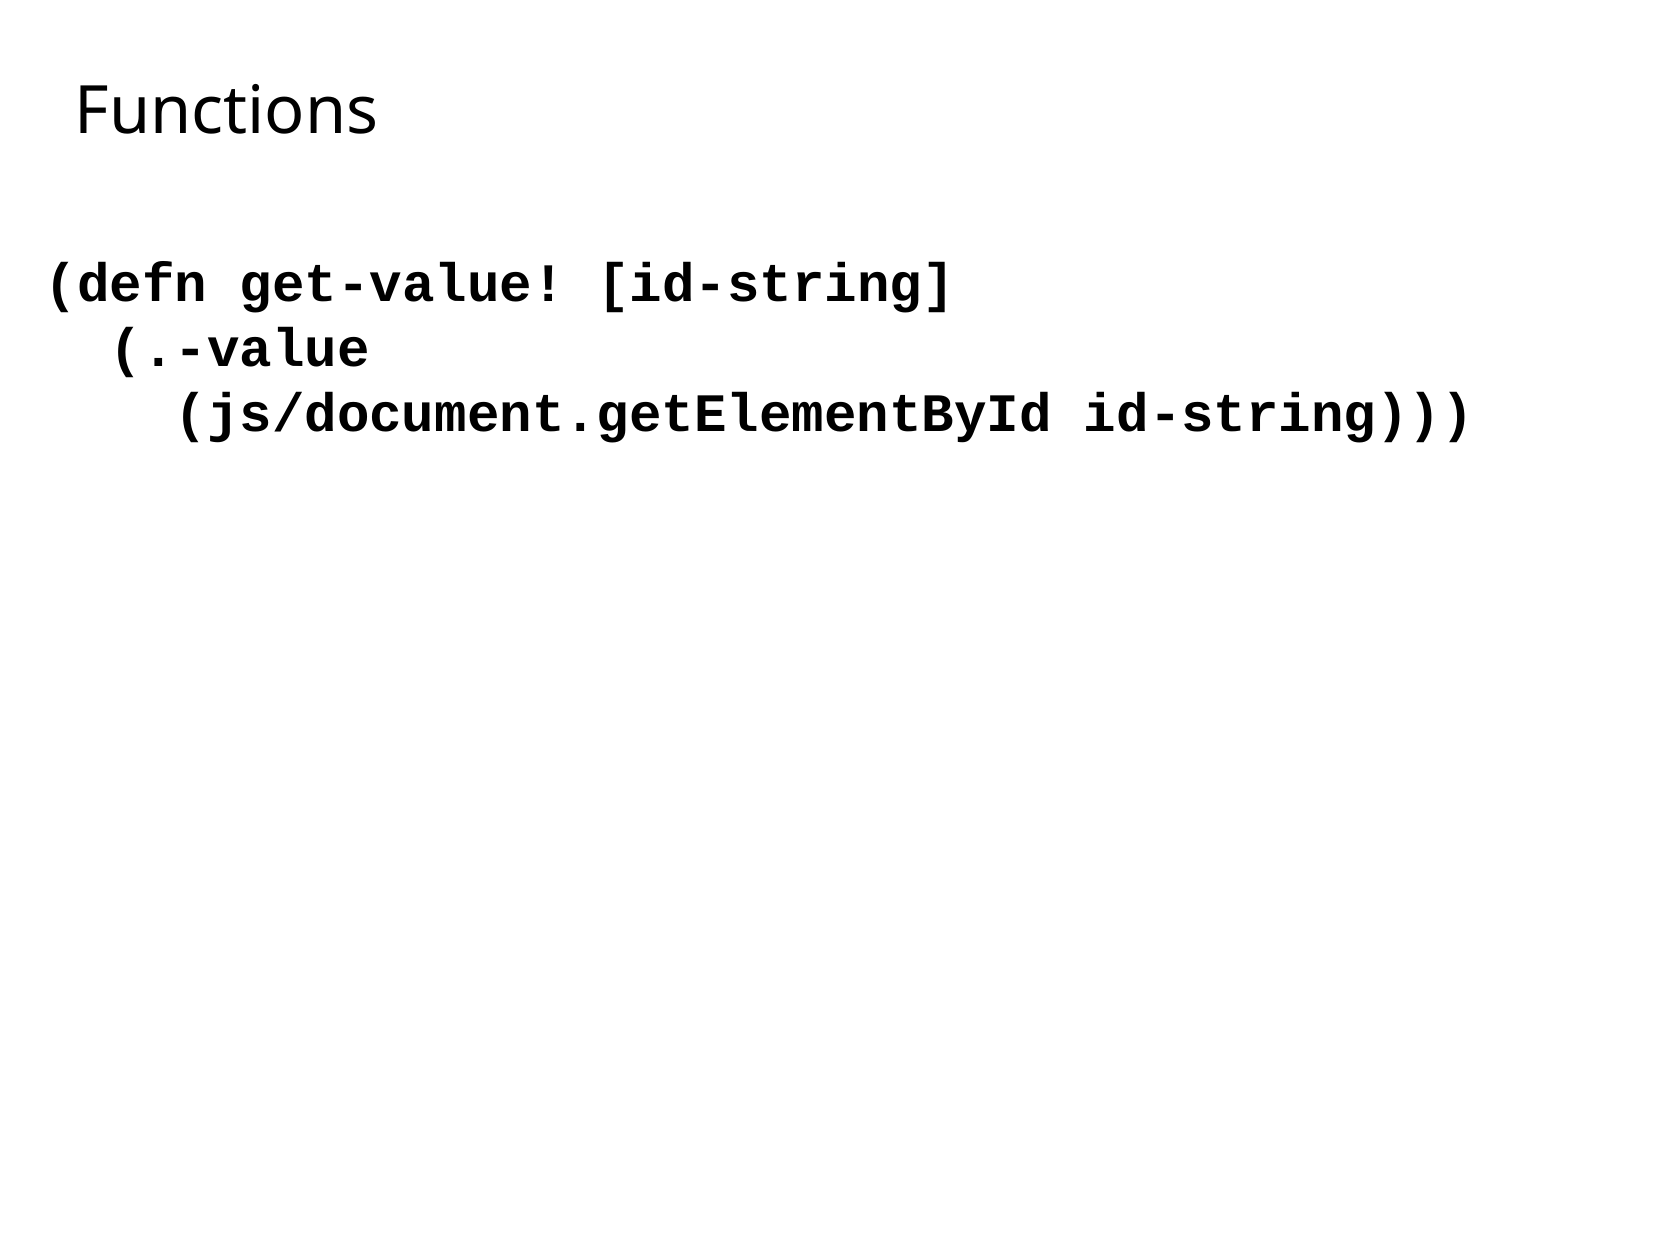

Functions
(defn get-value! [id-string]
 (.-value
 (js/document.getElementById id-string)))